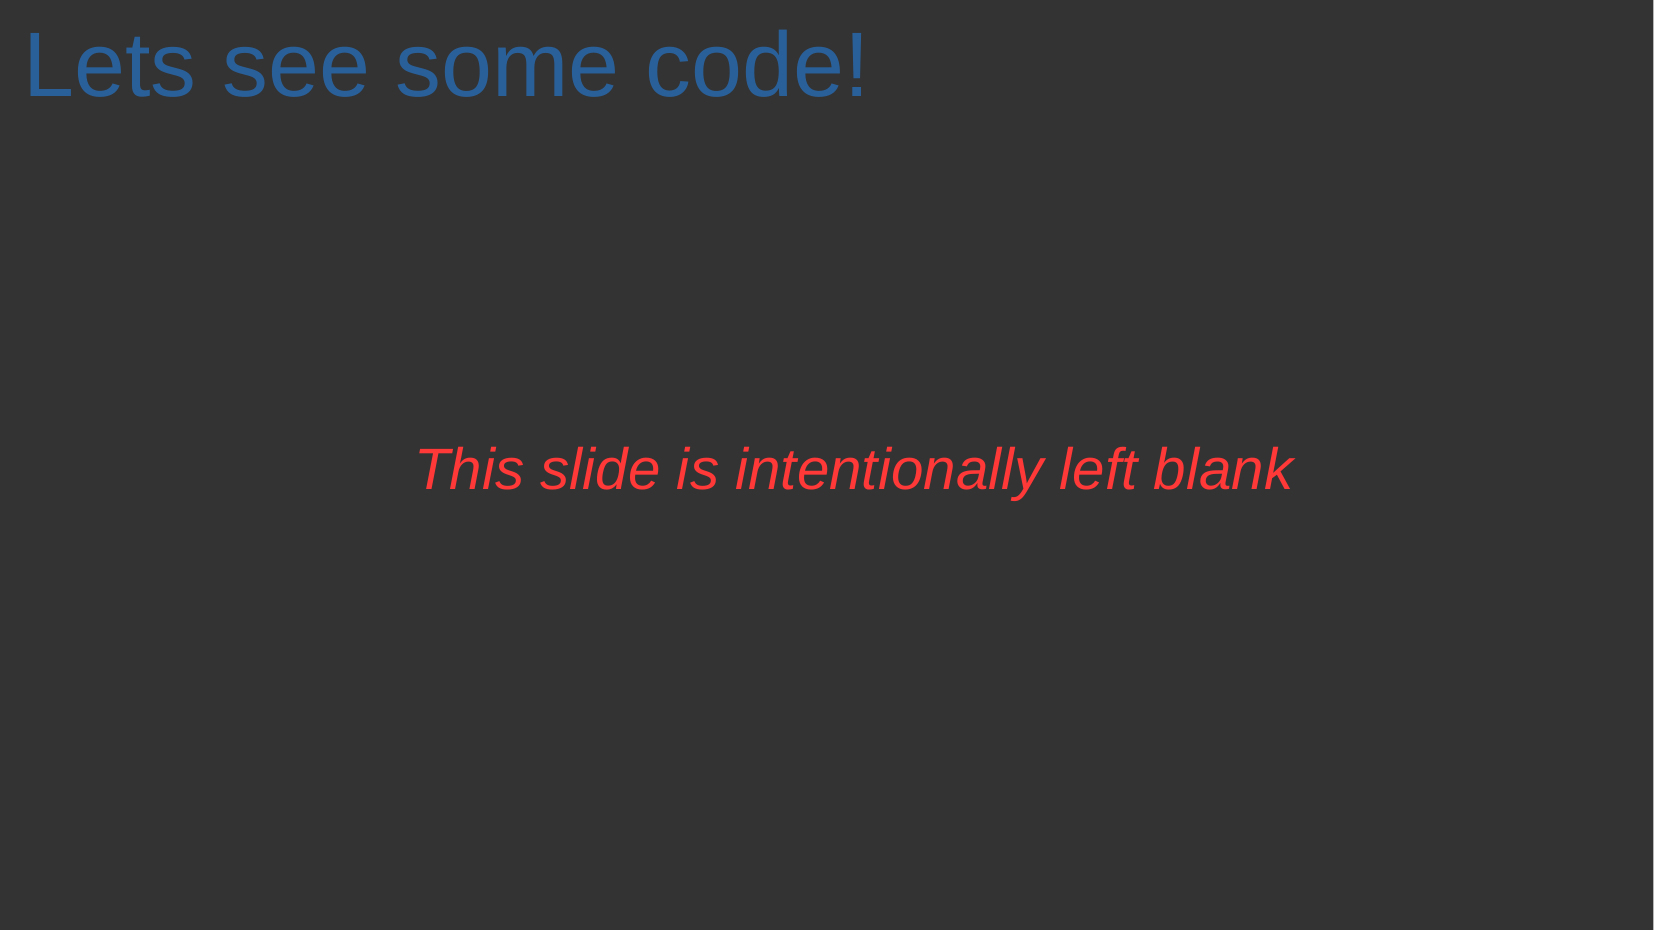

# Lets see some code!
This slide is intentionally left blank